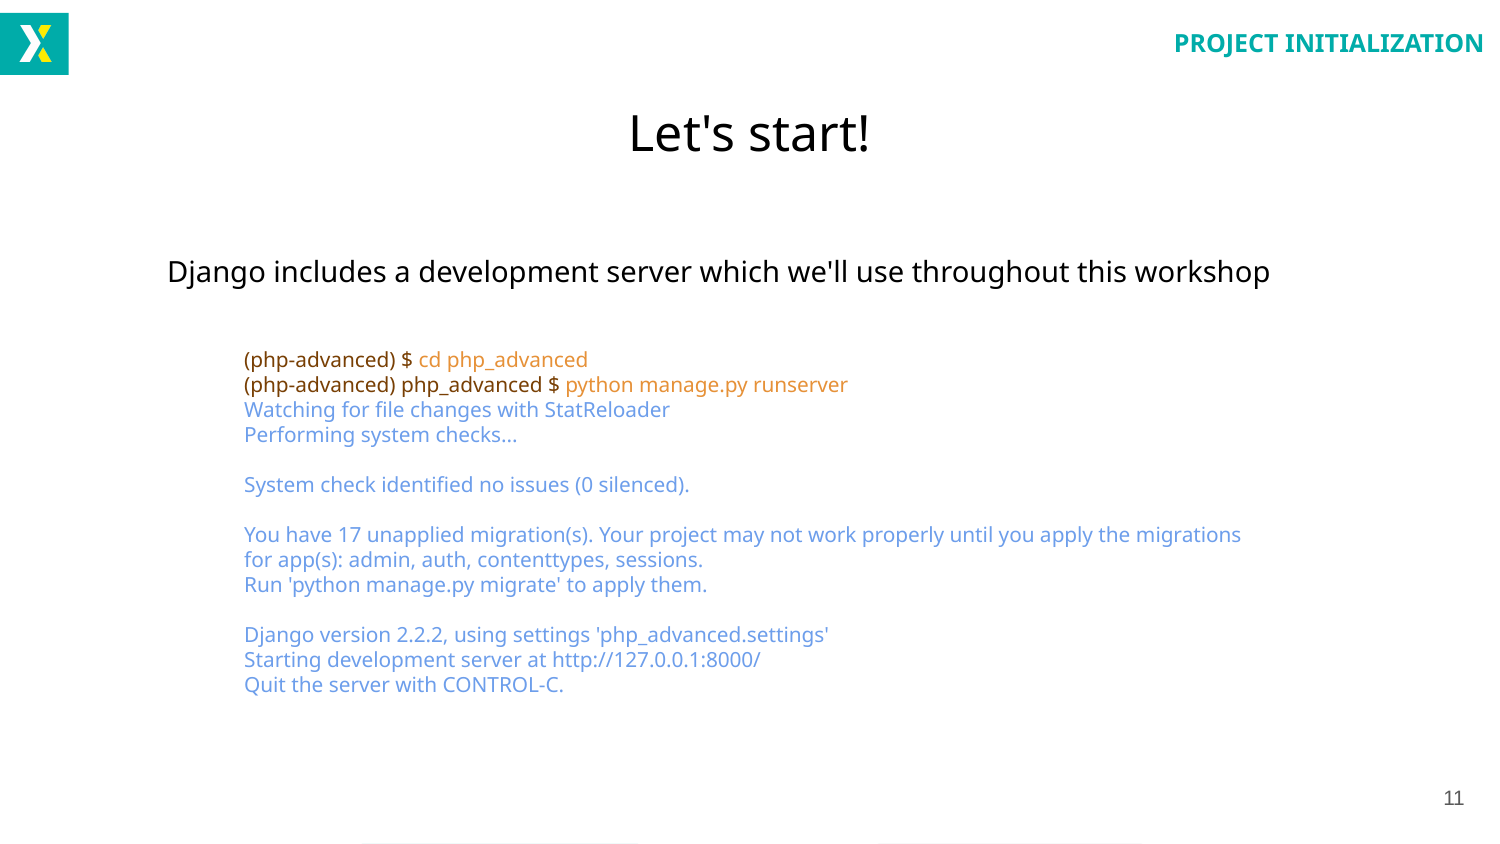

Let's start!
Django includes a development server which we'll use throughout this workshop
(php-advanced) $ cd php_advanced
(php-advanced) php_advanced $ python manage.py runserver
Watching for file changes with StatReloader
Performing system checks...
System check identified no issues (0 silenced).
You have 17 unapplied migration(s). Your project may not work properly until you apply the migrations for app(s): admin, auth, contenttypes, sessions.
Run 'python manage.py migrate' to apply them.
Django version 2.2.2, using settings 'php_advanced.settings'
Starting development server at http://127.0.0.1:8000/
Quit the server with CONTROL-C.